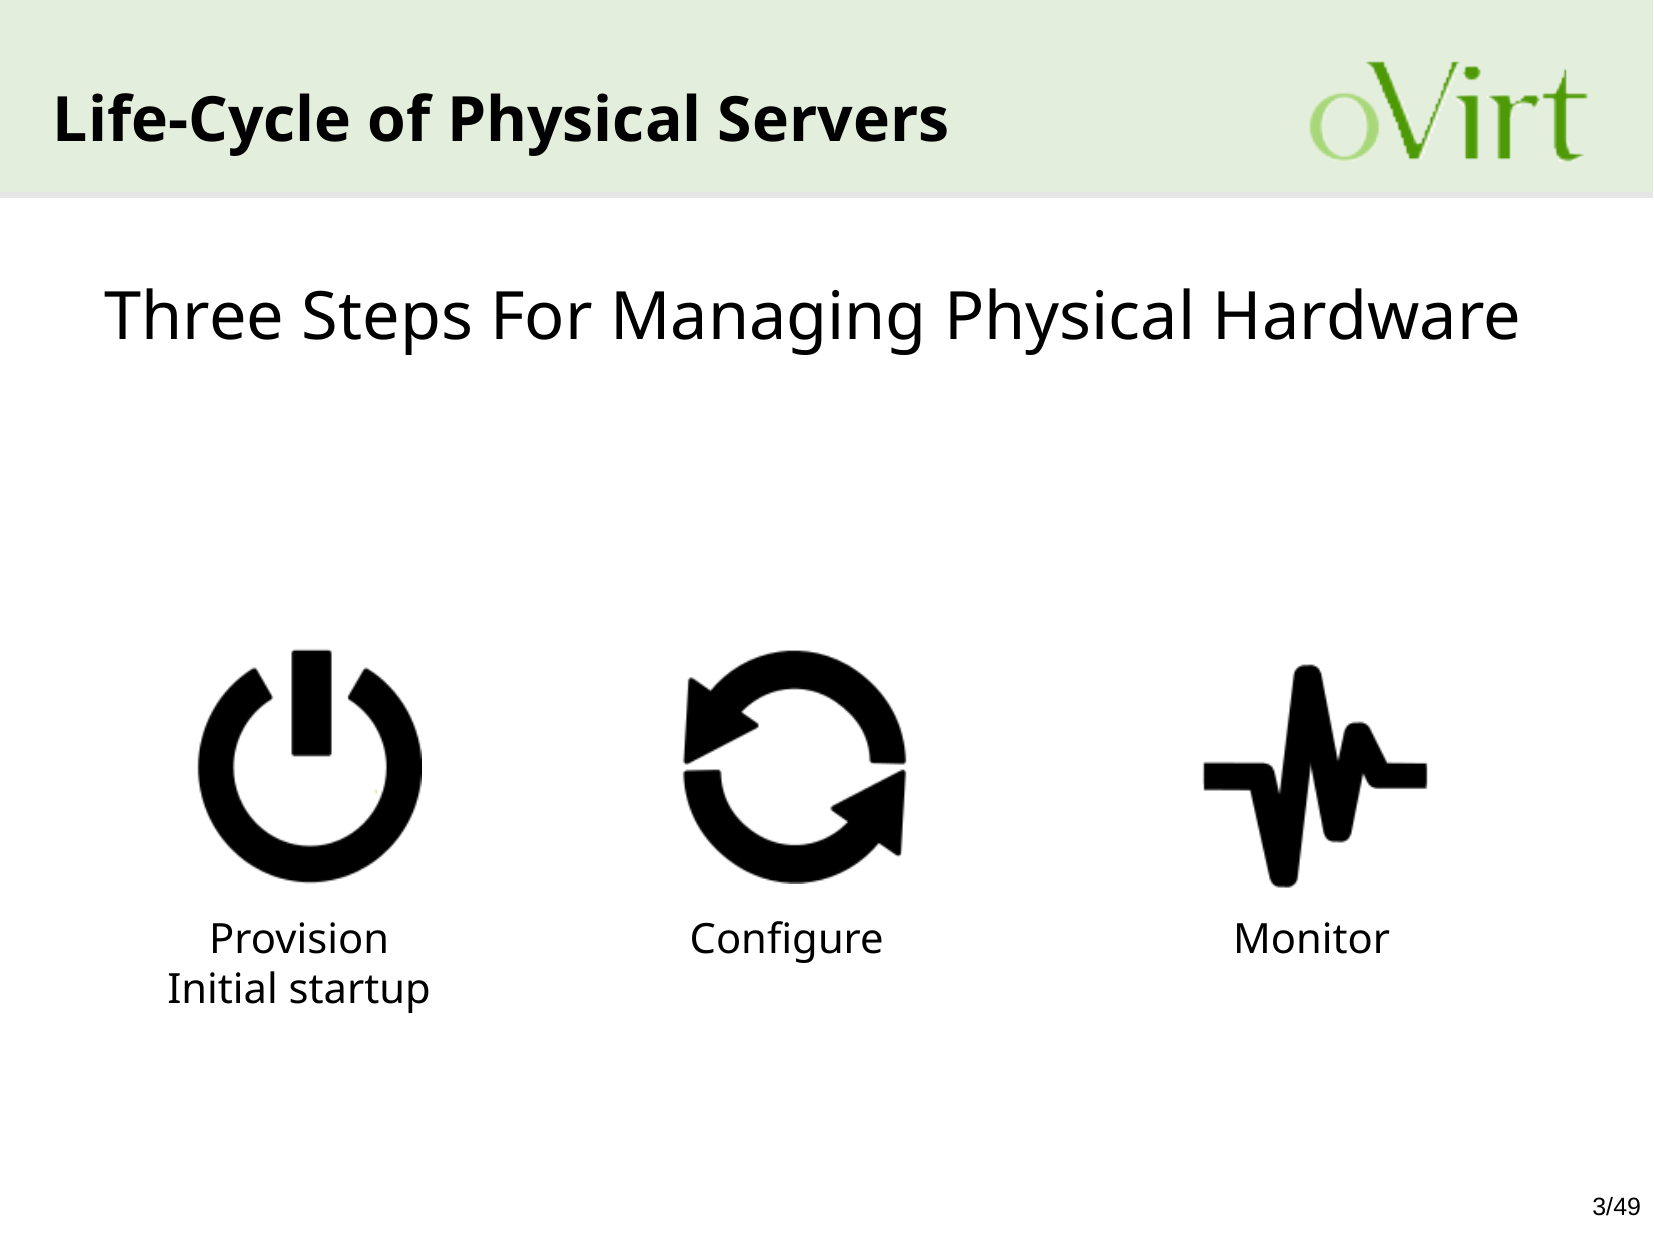

# Life-Cycle of Physical Servers
Three Steps For Managing Physical Hardware
Provision Initial startup
Configure
Monitor